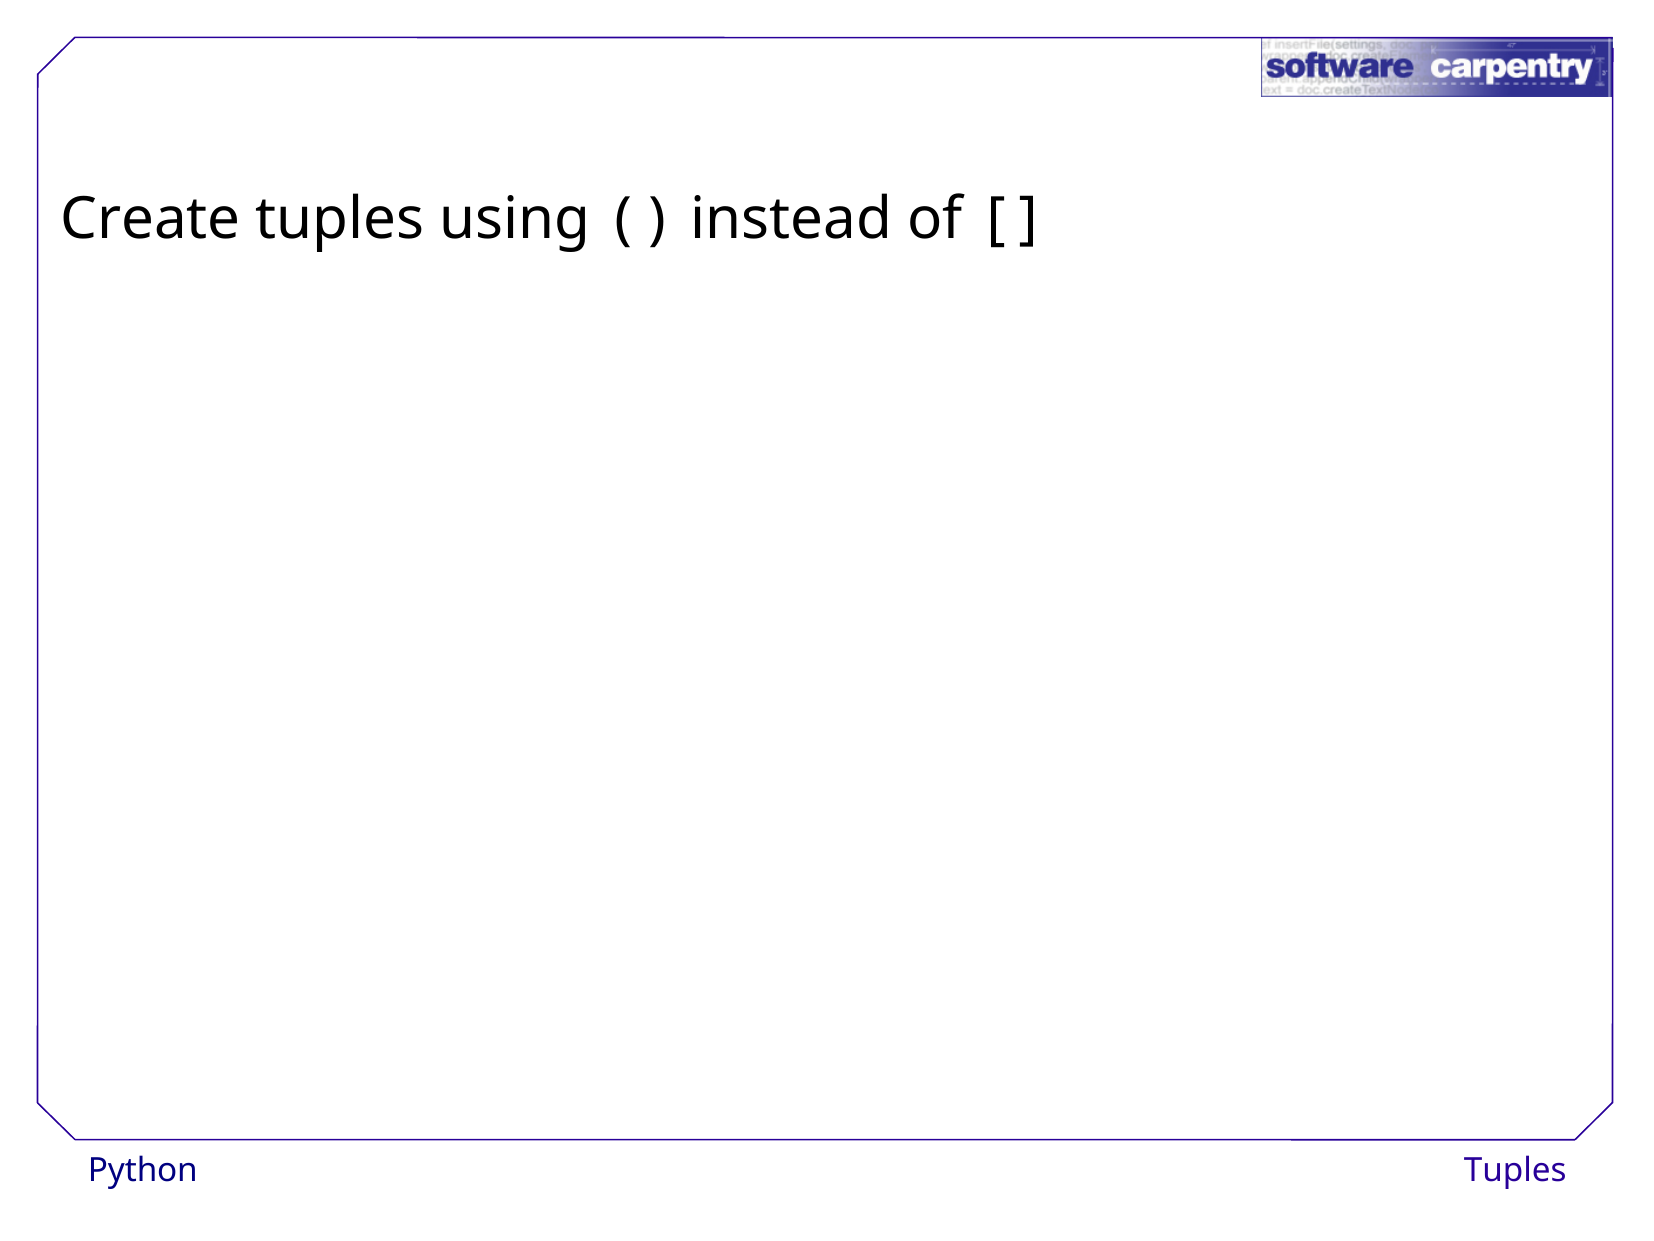

Create tuples using () instead of []